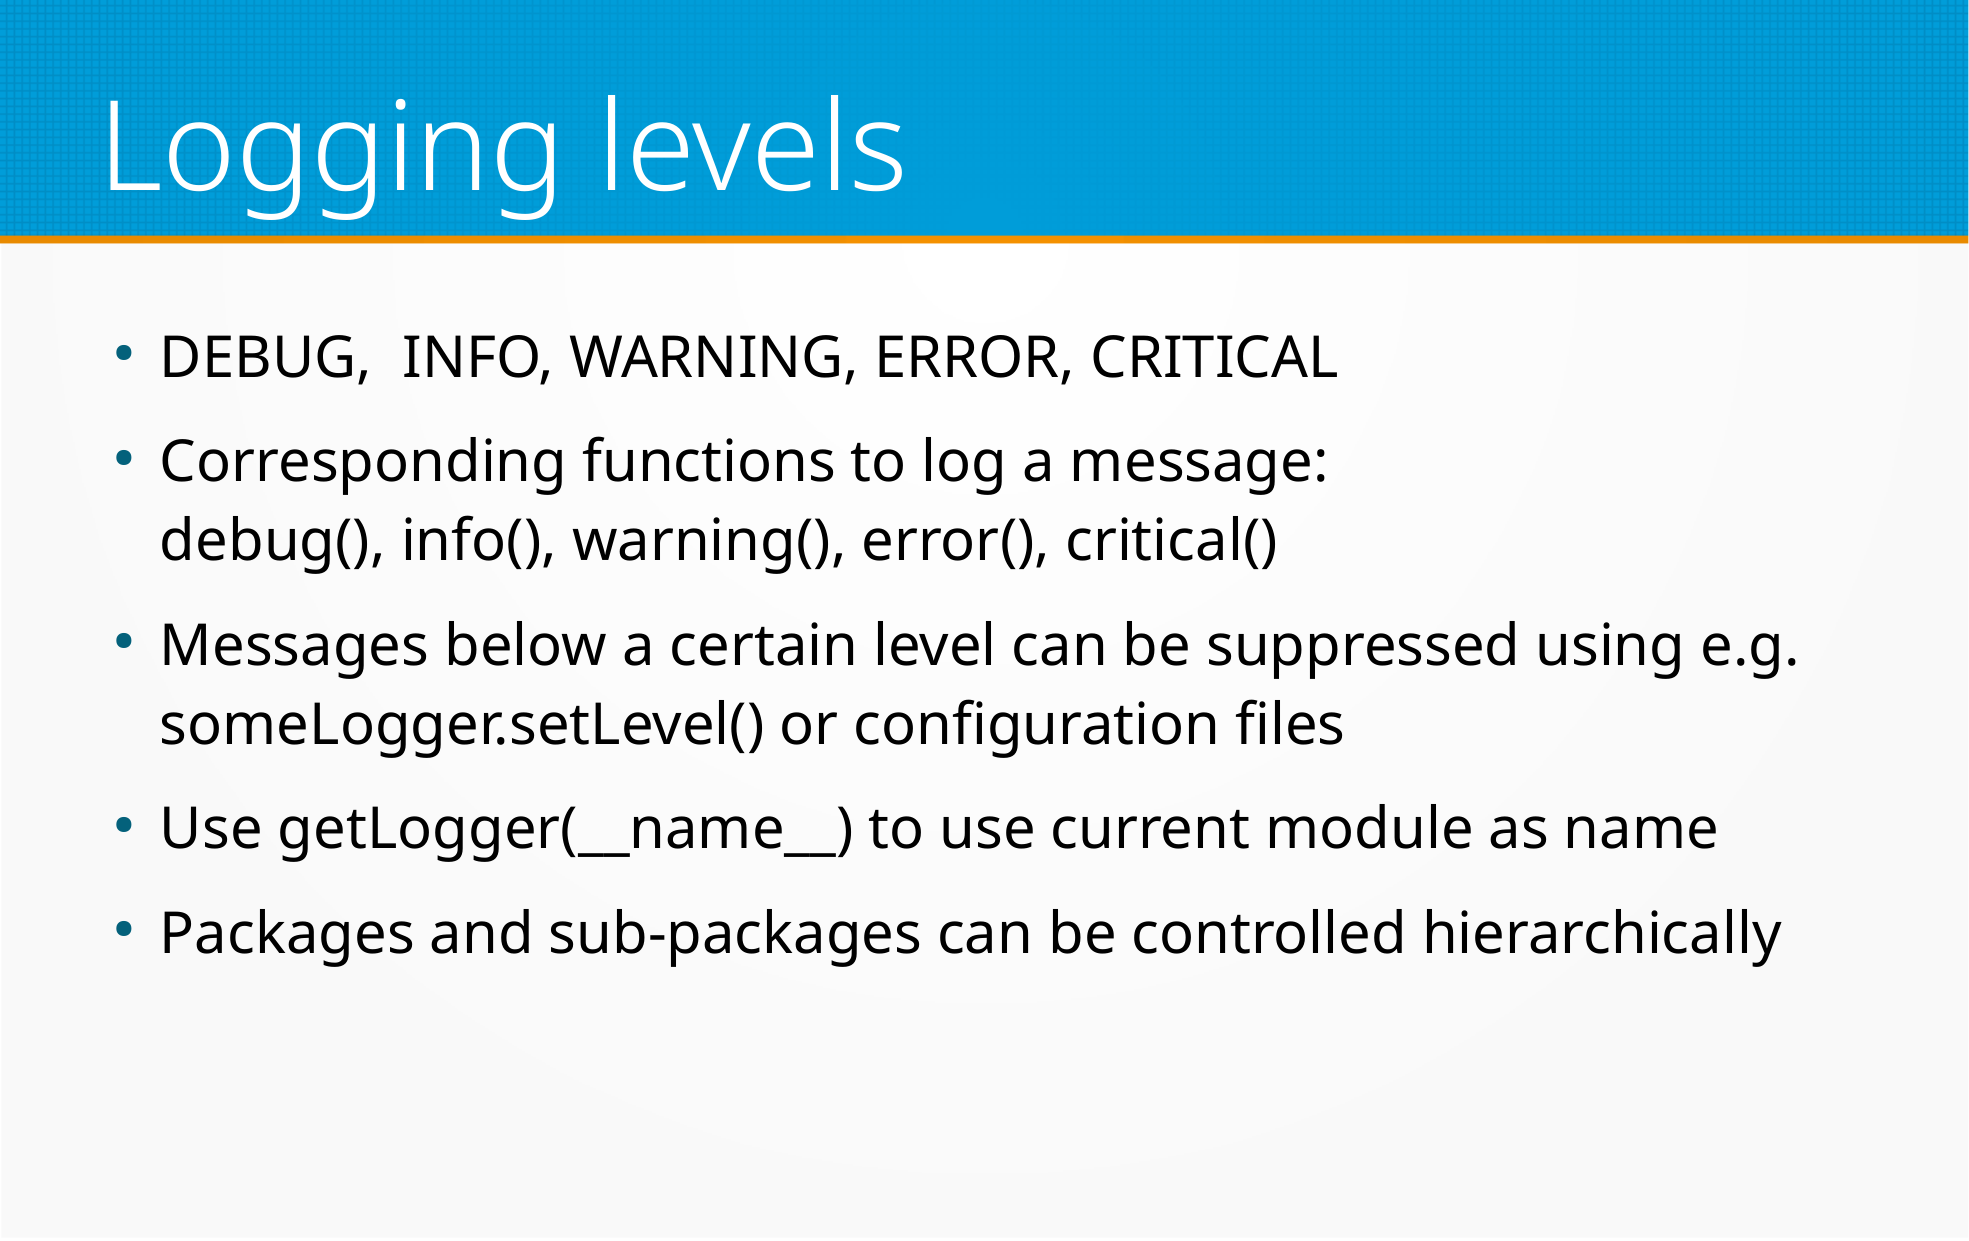

# Logging levels
DEBUG, INFO, WARNING, ERROR, CRITICAL
Corresponding functions to log a message:
debug(), info(), warning(), error(), critical()
Messages below a certain level can be suppressed using e.g.
someLogger.setLevel() or configuration files
Use getLogger(__name__) to use current module as name
Packages and sub-packages can be controlled hierarchically